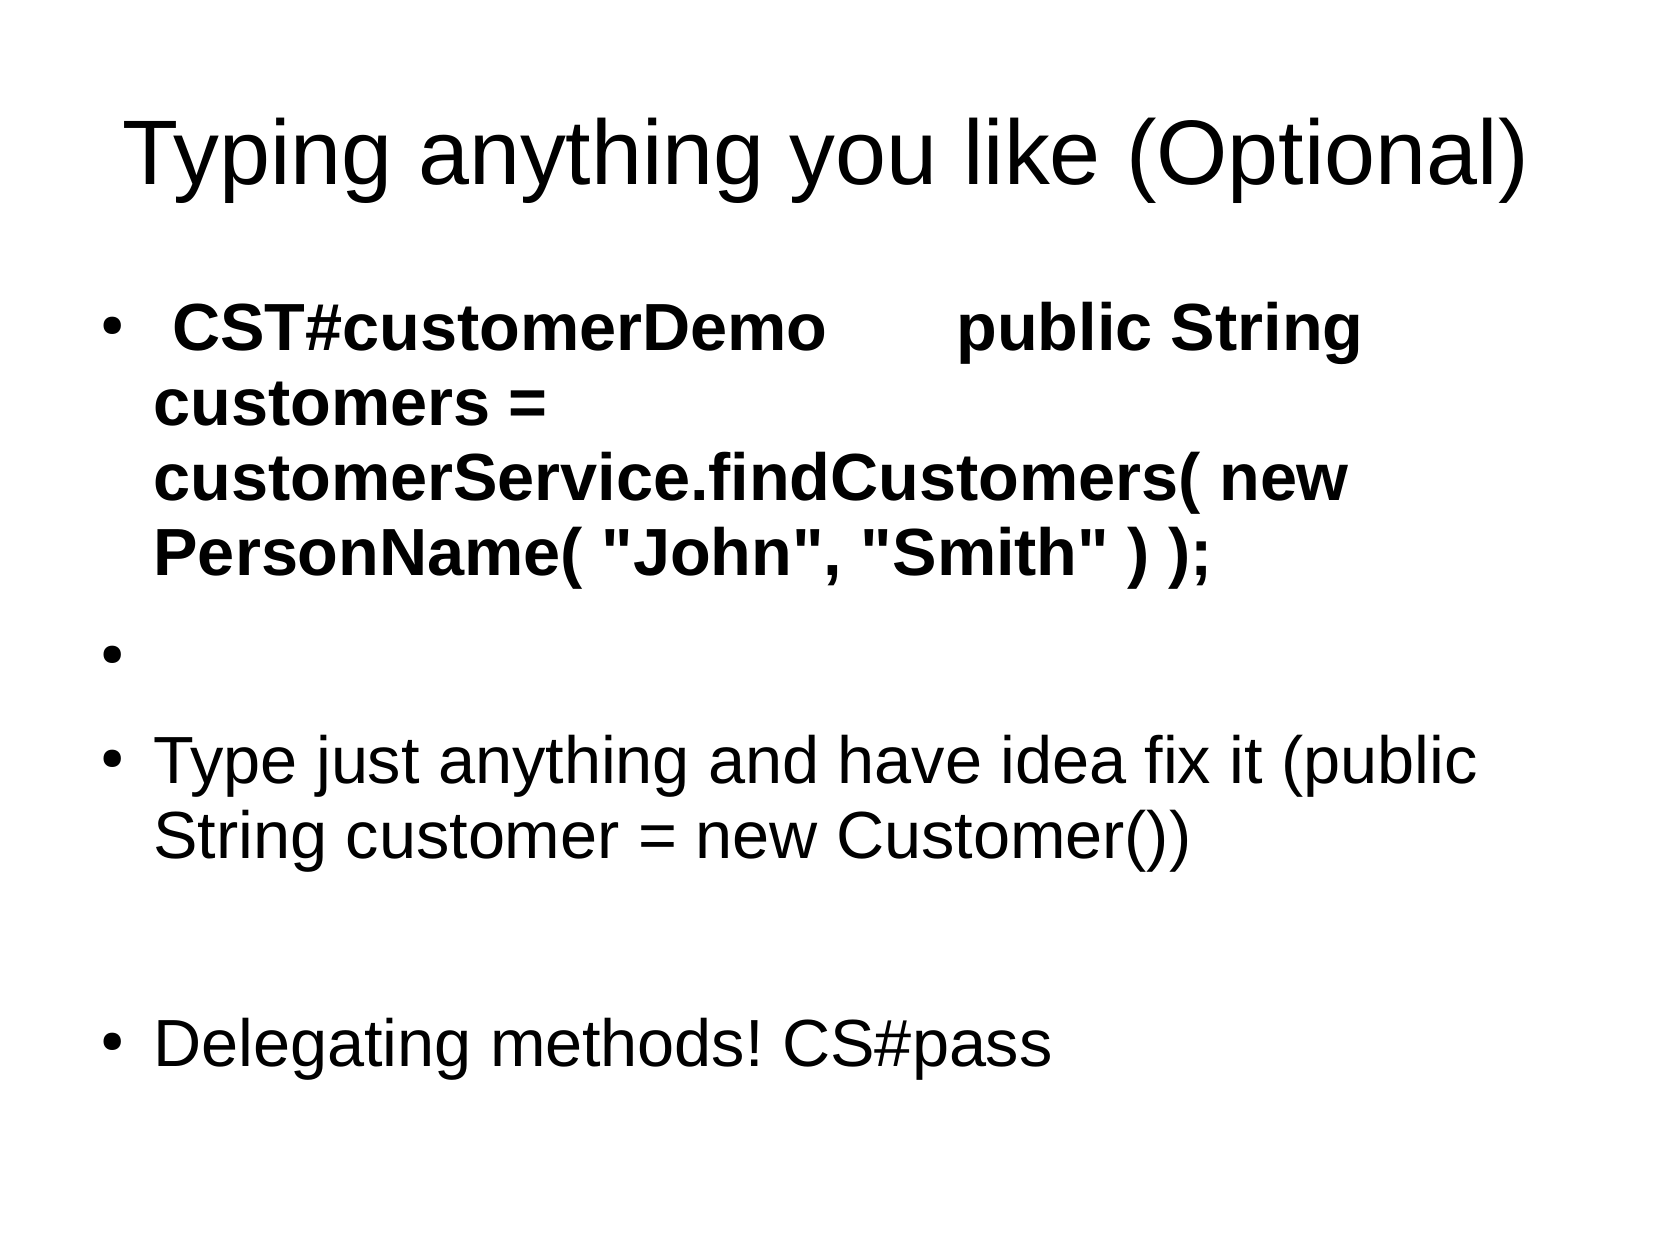

# Typing anything you like (Optional)
 CST#customerDemo public String customers = customerService.findCustomers( new PersonName( "John", "Smith" ) );
Type just anything and have idea fix it (public String customer = new Customer())
Delegating methods! CS#pass